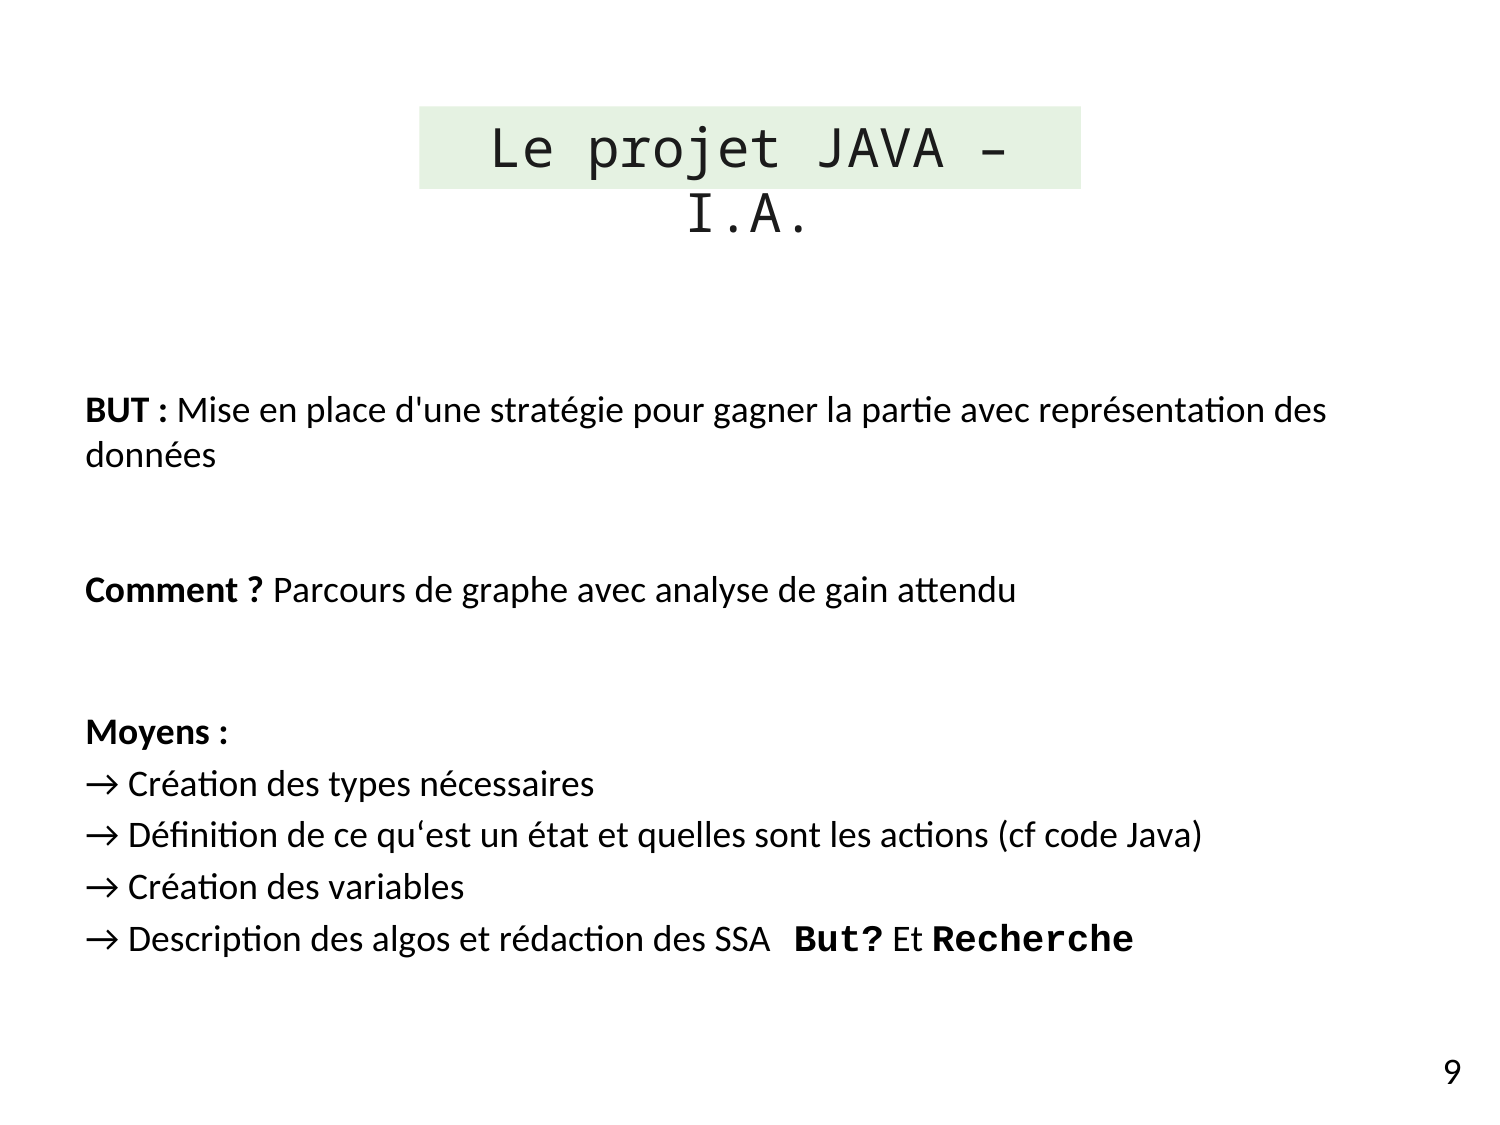

Le projet JAVA – I.A.
BUT : Mise en place d'une stratégie pour gagner la partie avec représentation des données
Comment ? Parcours de graphe avec analyse de gain attendu
Moyens :
→ Création des types nécessaires
→ Définition de ce qu‘est un état et quelles sont les actions (cf code Java)
→ Création des variables
→ Description des algos et rédaction des SSA But? Et Recherche